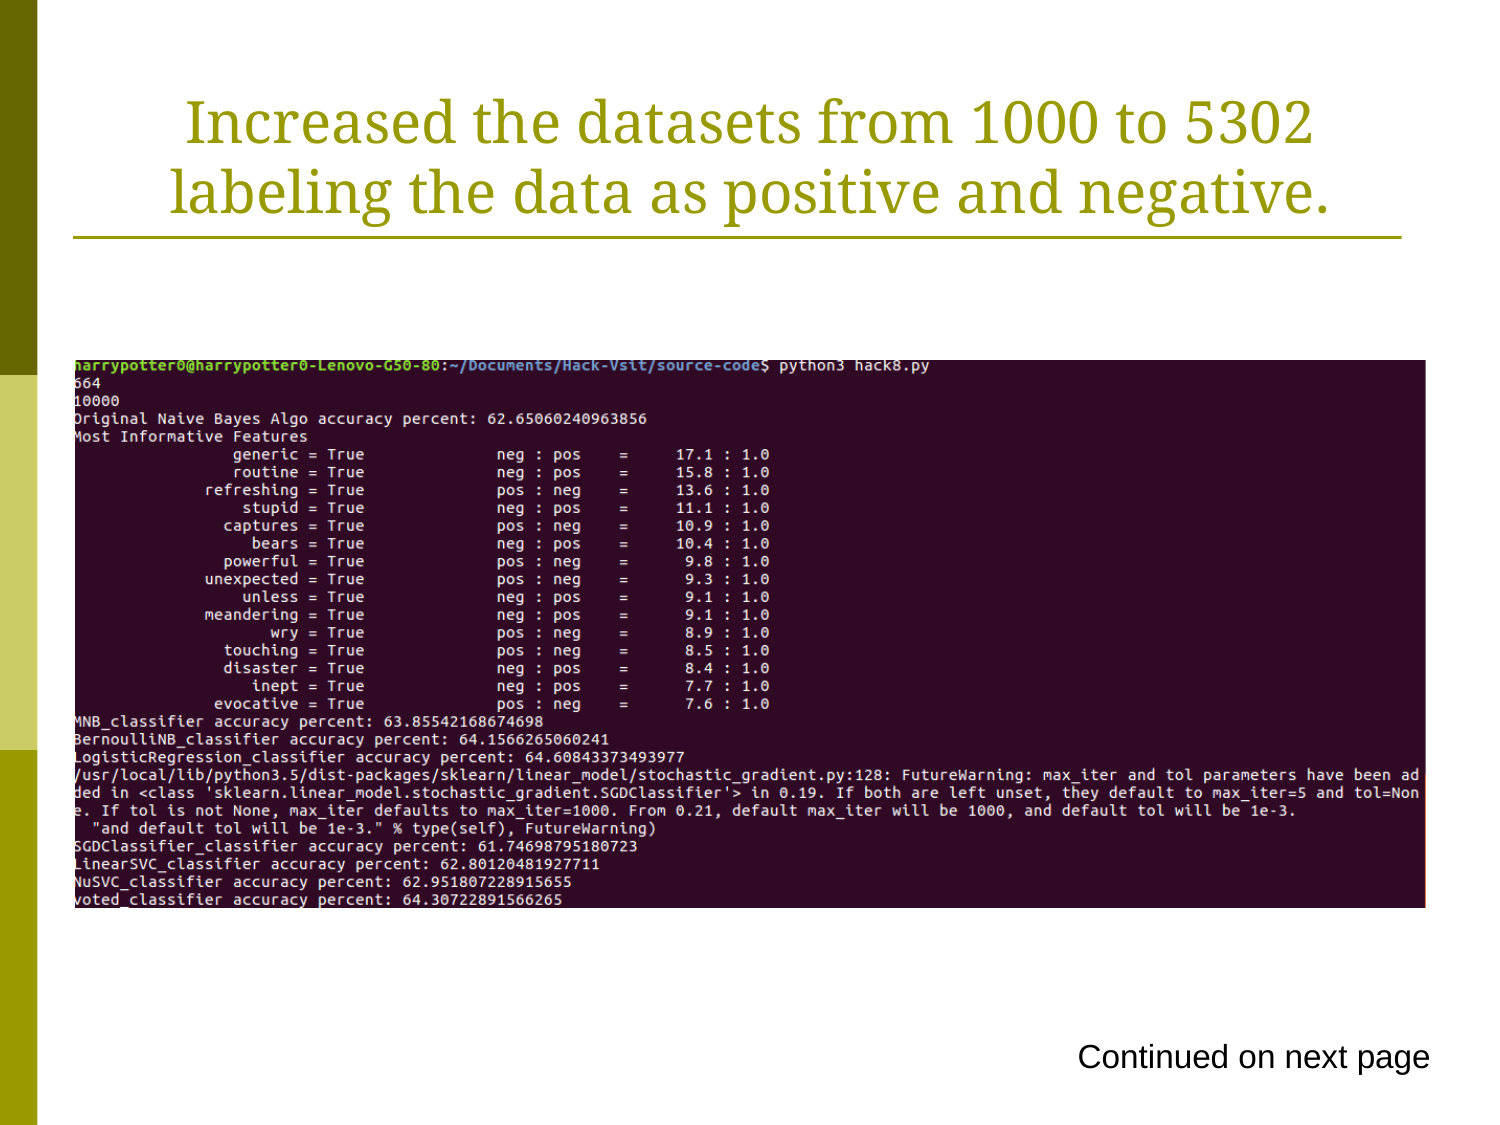

# Increased the datasets from 1000 to 5302 labeling the data as positive and negative.
Continued on next page